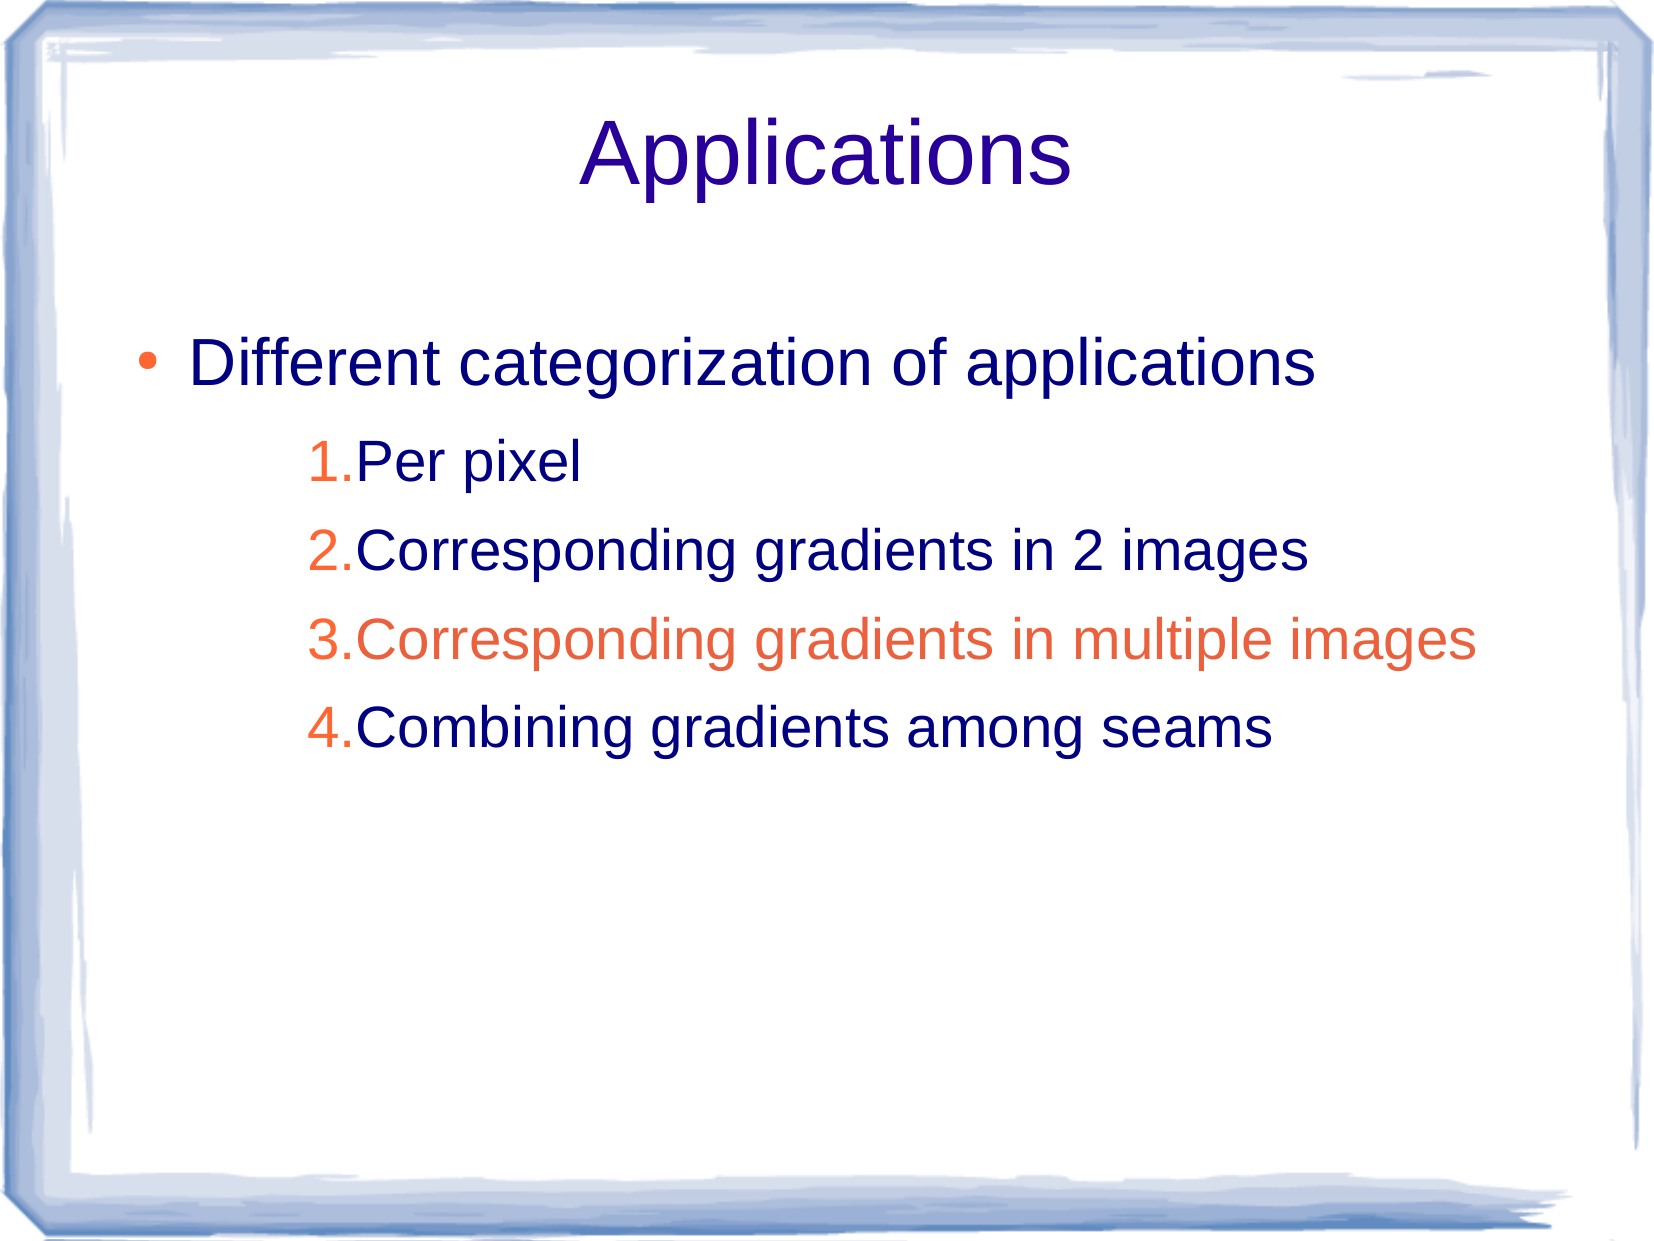

# Applications
Different categorization of applications
Per pixel
Corresponding gradients in 2 images
Corresponding gradients in multiple images
Combining gradients among seams